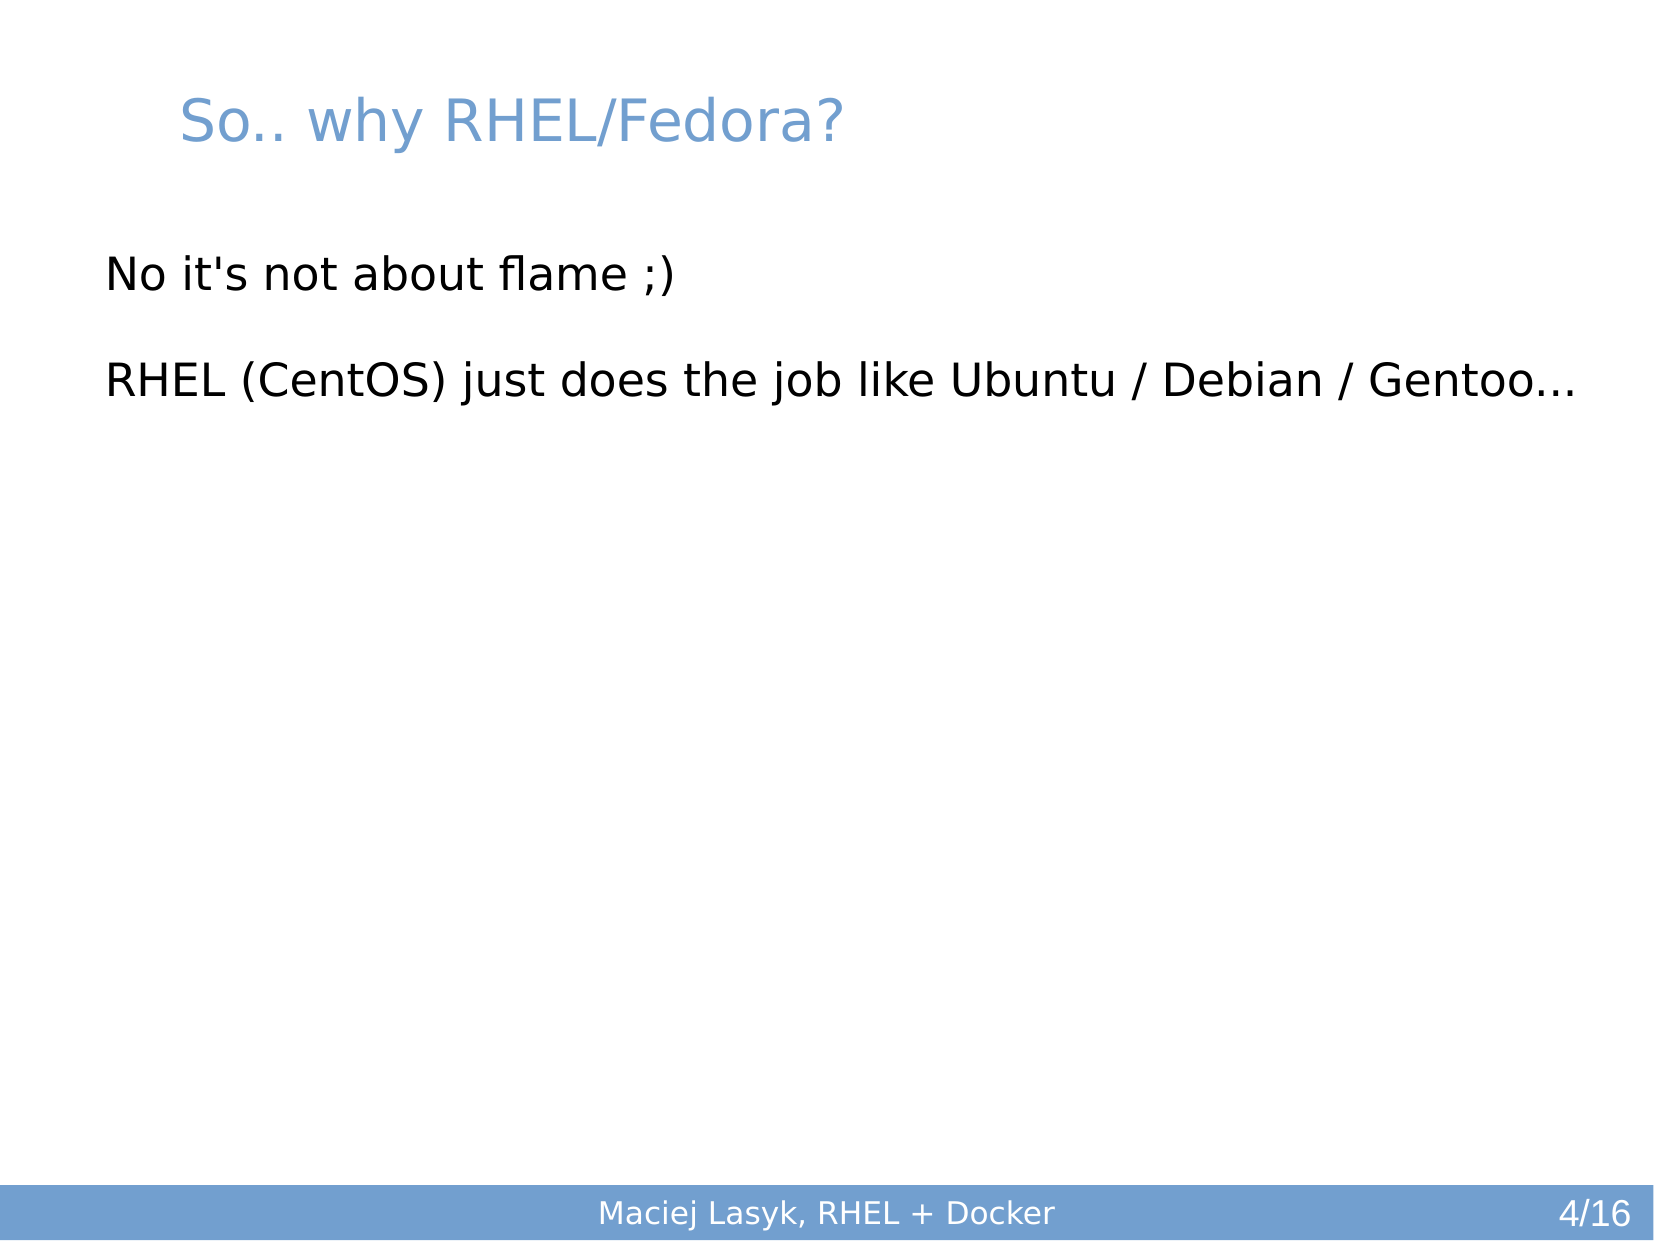

So.. why RHEL/Fedora?
No it's not about flame ;)
RHEL (CentOS) just does the job like Ubuntu / Debian / Gentoo...
 4/16
Maciej Lasyk, RHEL + Docker